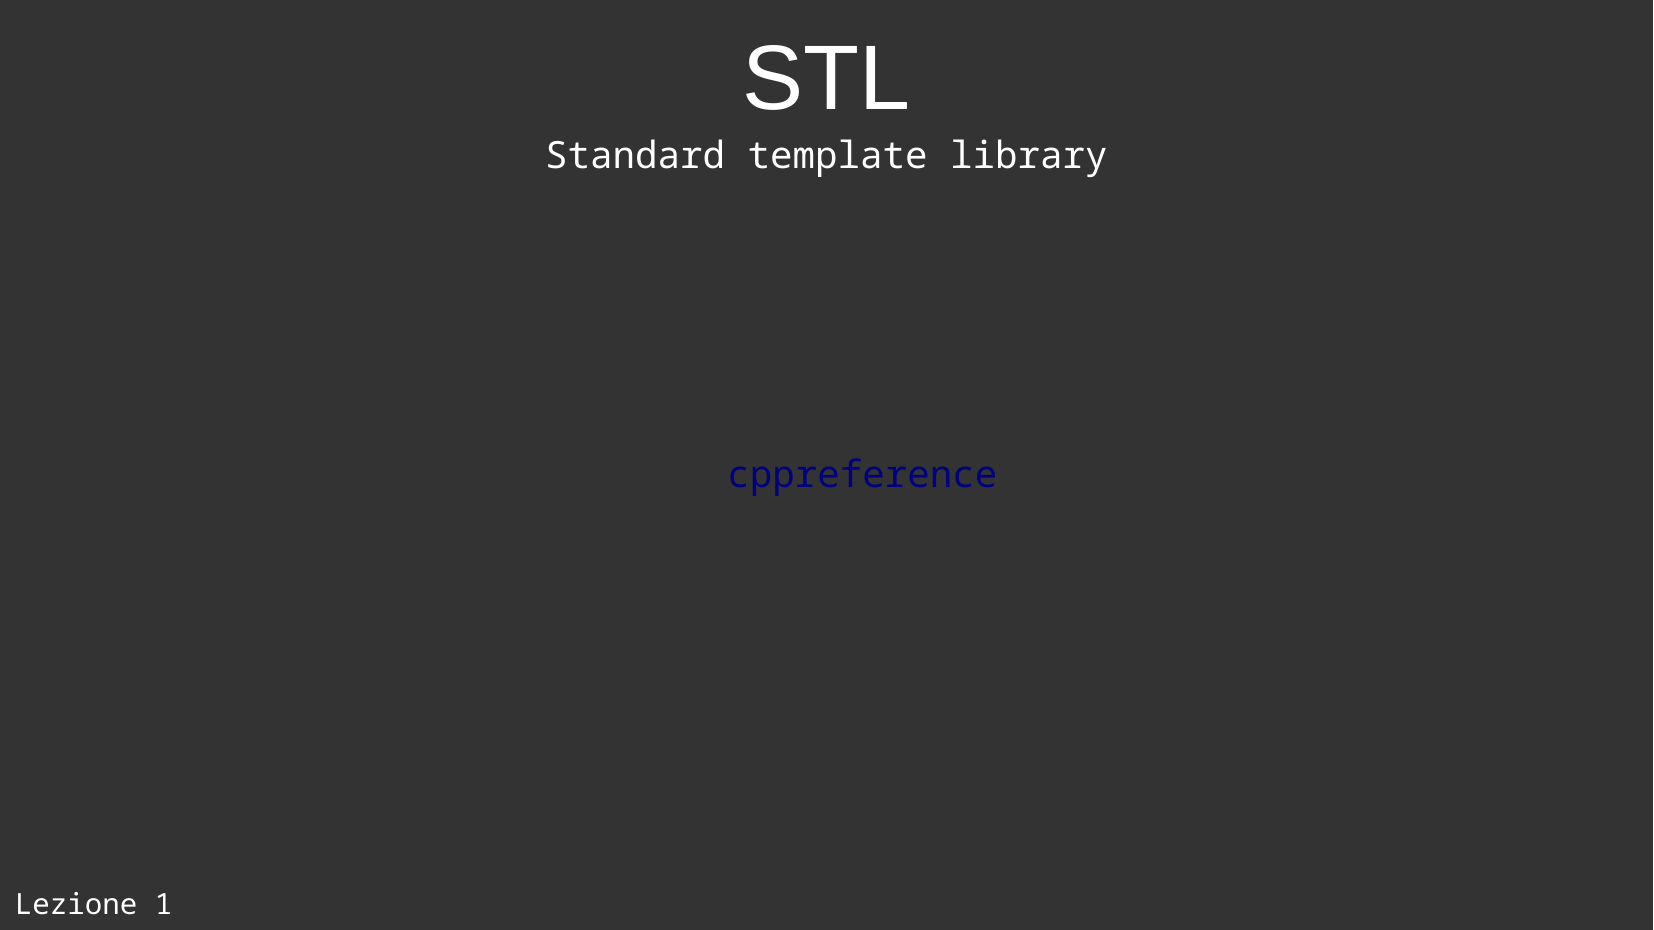

# STL
Standard template library
cppreference
Lezione 1